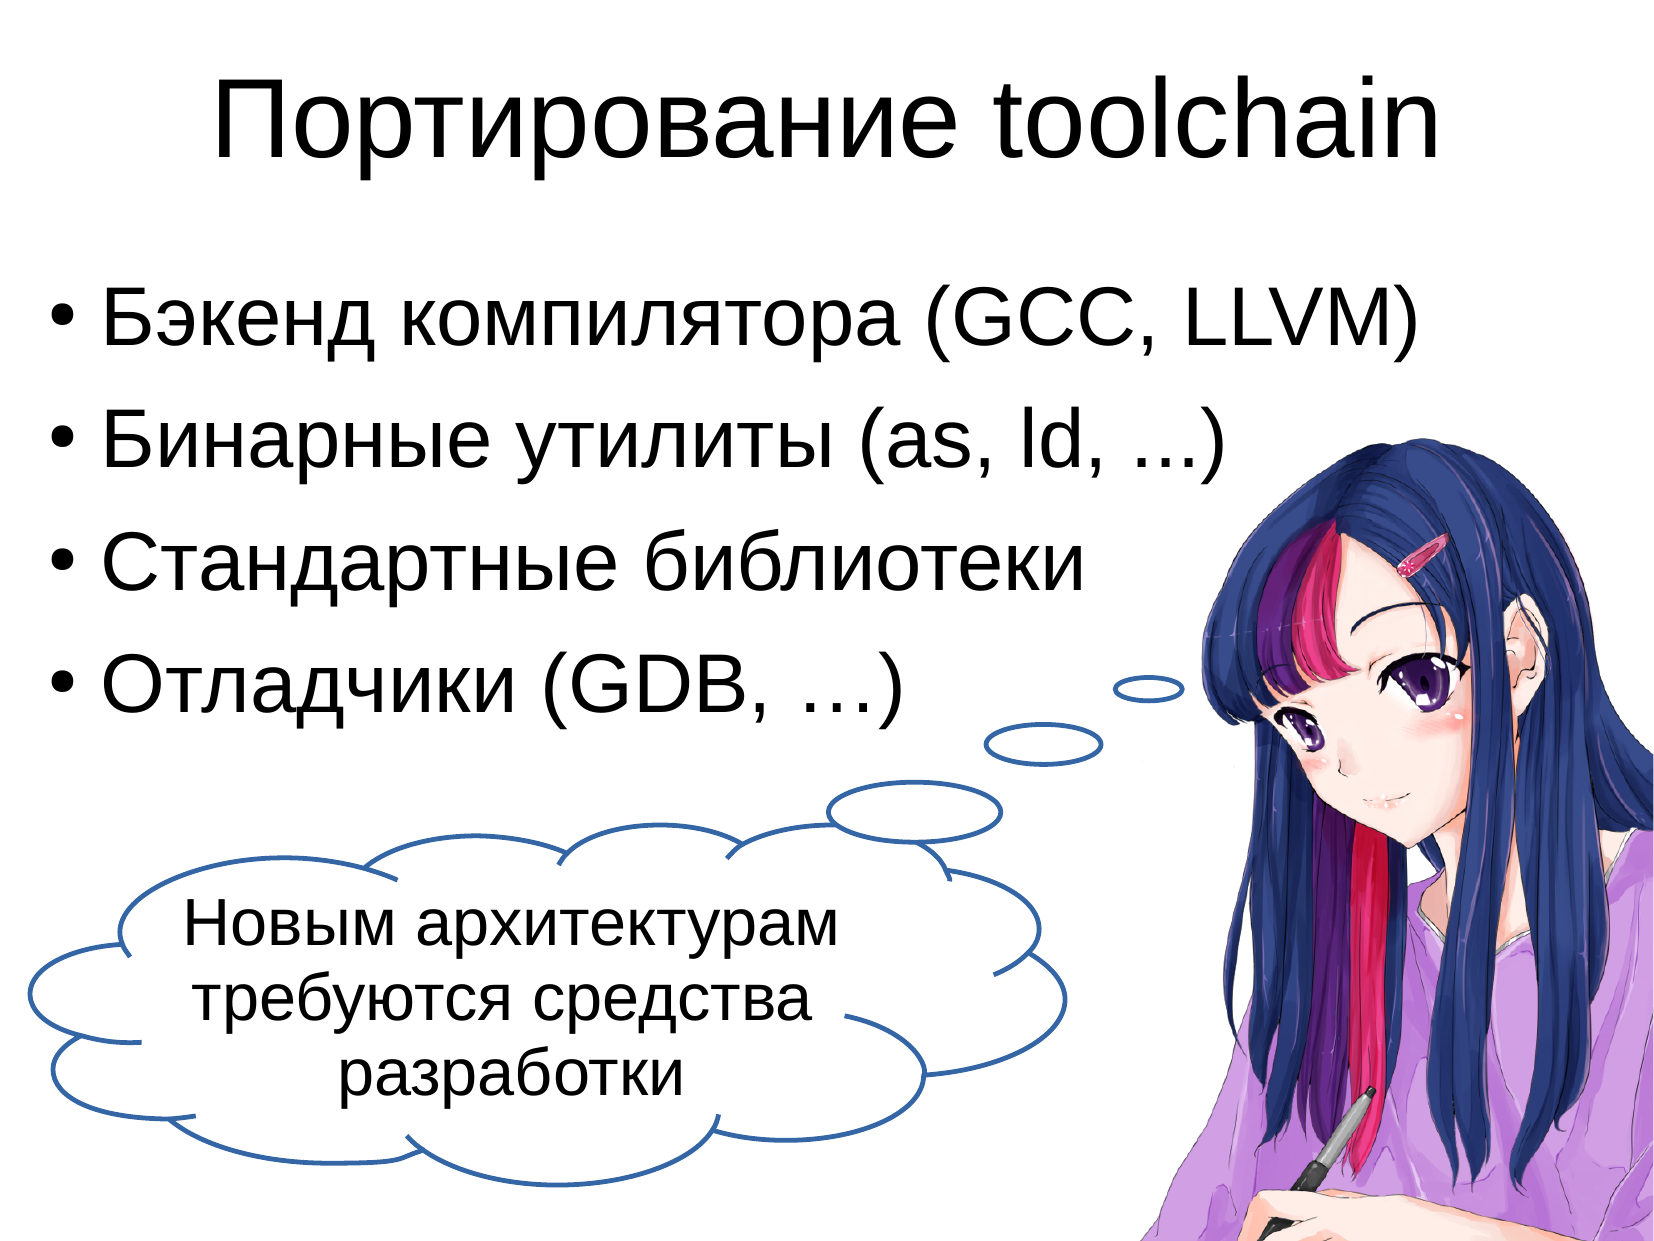

# Портирование toolchain
Бэкенд компилятора (GCC, LLVM)
Бинарные утилиты (as, ld, ...)
Стандартные библиотеки
Отладчики (GDB, …)
Новым архитектурам
требуются средства
разработки